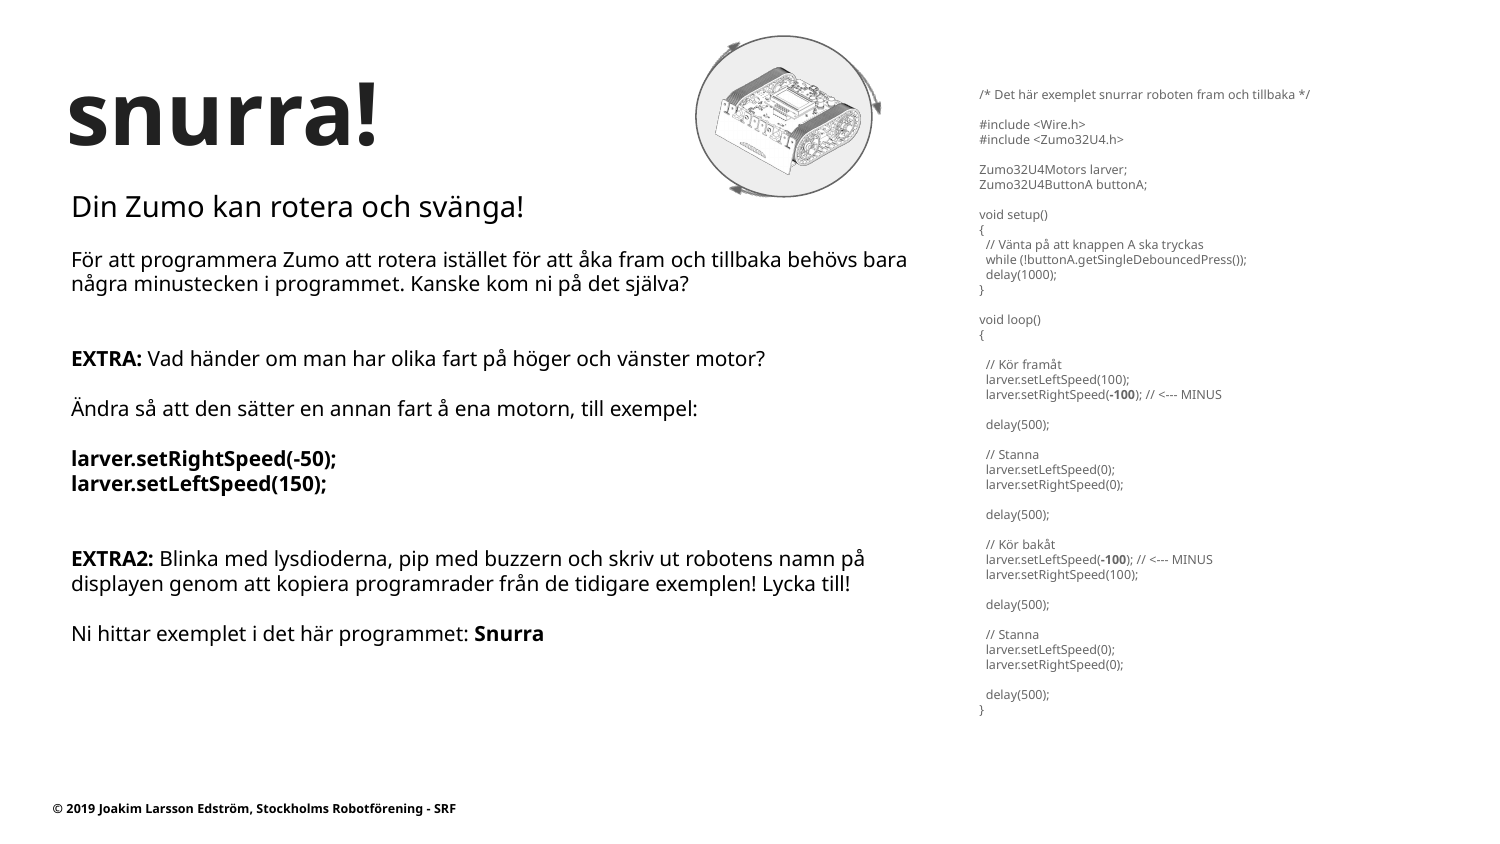

# snurra!
/* Det här exemplet snurrar roboten fram och tillbaka */
#include <Wire.h>
#include <Zumo32U4.h>
Zumo32U4Motors larver;
Zumo32U4ButtonA buttonA;
void setup()
{
 // Vänta på att knappen A ska tryckas
 while (!buttonA.getSingleDebouncedPress());
 delay(1000);
}
void loop()
{
 // Kör framåt
 larver.setLeftSpeed(100);
 larver.setRightSpeed(-100); // <--- MINUS
 delay(500);
 // Stanna
 larver.setLeftSpeed(0);
 larver.setRightSpeed(0);
 delay(500);
 // Kör bakåt
 larver.setLeftSpeed(-100); // <--- MINUS
 larver.setRightSpeed(100);
 delay(500);
 // Stanna
 larver.setLeftSpeed(0);
 larver.setRightSpeed(0);
 delay(500);
}
Din Zumo kan rotera och svänga!
För att programmera Zumo att rotera istället för att åka fram och tillbaka behövs bara några minustecken i programmet. Kanske kom ni på det själva?
EXTRA: Vad händer om man har olika fart på höger och vänster motor?
Ändra så att den sätter en annan fart å ena motorn, till exempel:
larver.setRightSpeed(-50);
larver.setLeftSpeed(150);
EXTRA2: Blinka med lysdioderna, pip med buzzern och skriv ut robotens namn på displayen genom att kopiera programrader från de tidigare exemplen! Lycka till!
Ni hittar exemplet i det här programmet: Snurra
© 2019 Joakim Larsson Edström, Stockholms Robotförening - SRF